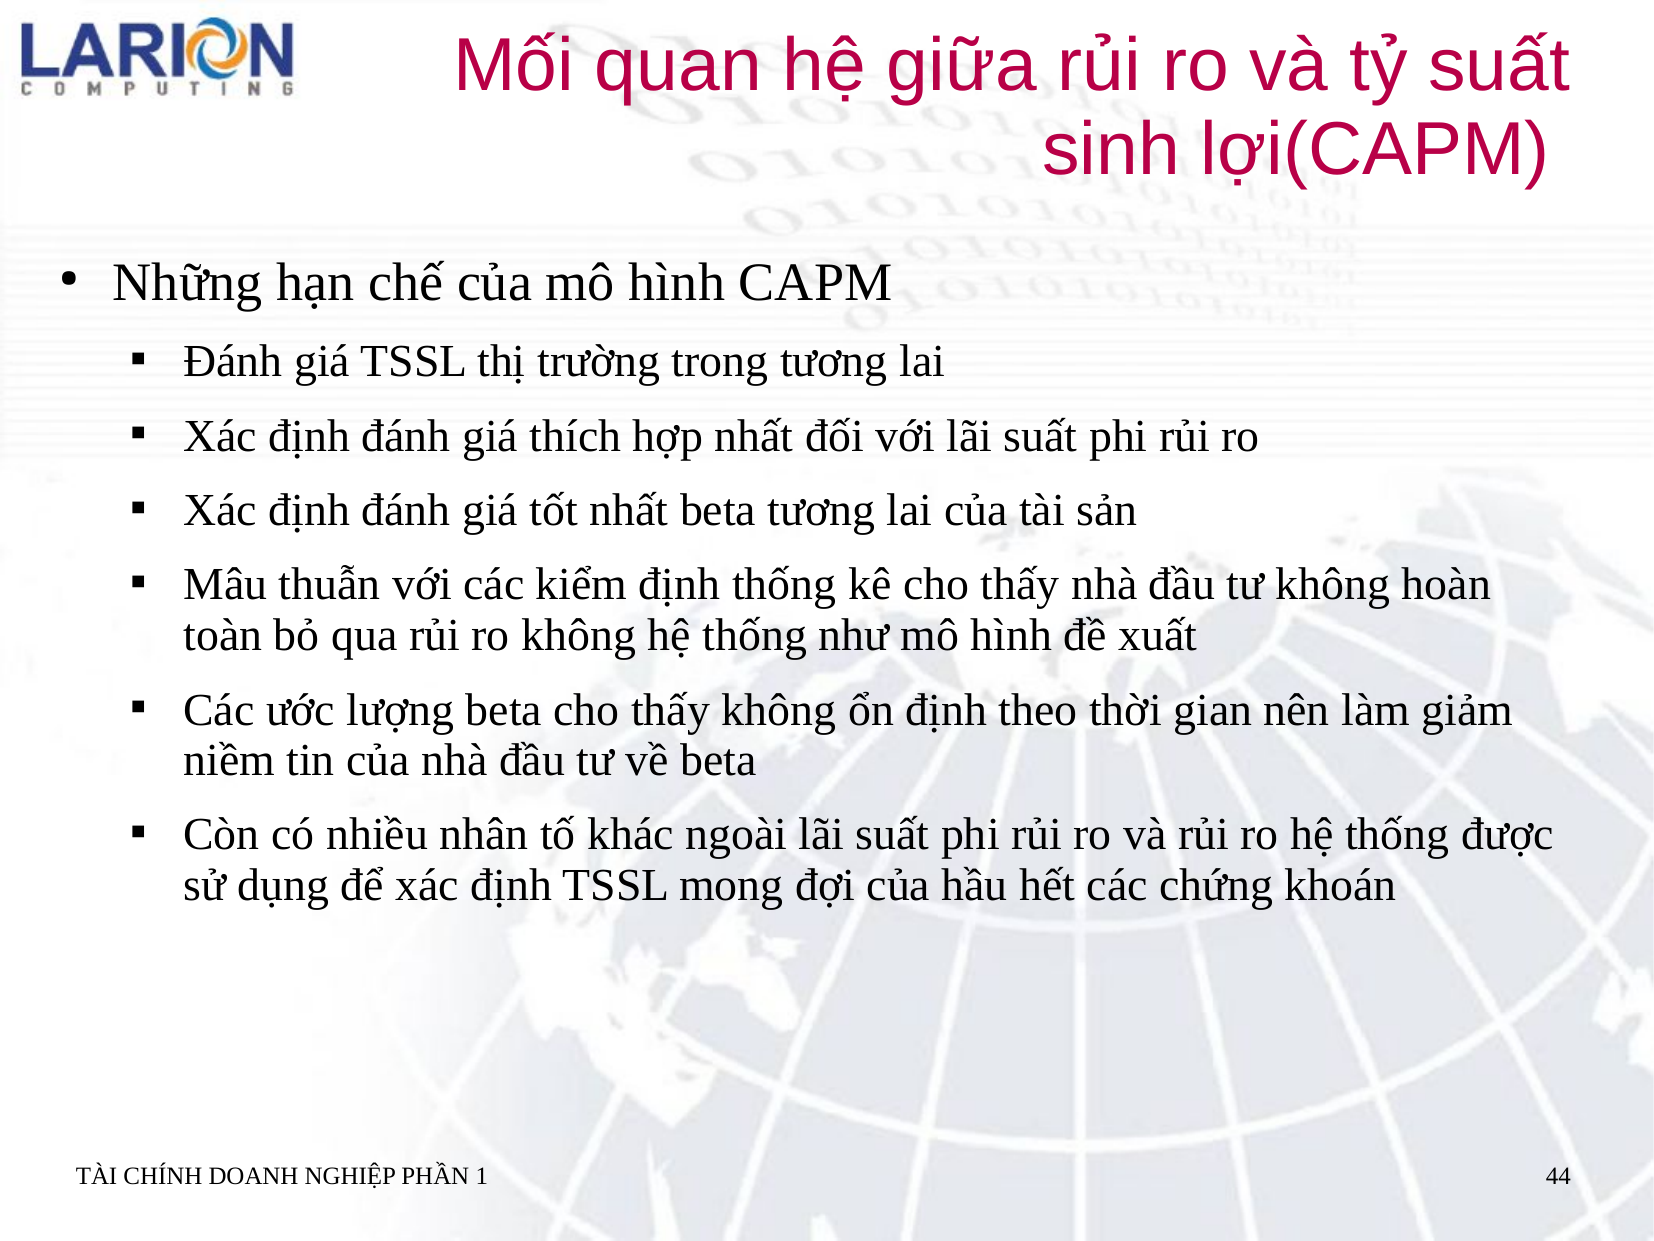

# Mối quan hệ giữa rủi ro và tỷ suất sinh lợi(CAPM)
Những hạn chế của mô hình CAPM
Đánh giá TSSL thị trường trong tương lai
Xác định đánh giá thích hợp nhất đối với lãi suất phi rủi ro
Xác định đánh giá tốt nhất beta tương lai của tài sản
Mâu thuẫn với các kiểm định thống kê cho thấy nhà đầu tư không hoàn toàn bỏ qua rủi ro không hệ thống như mô hình đề xuất
Các ước lượng beta cho thấy không ổn định theo thời gian nên làm giảm niềm tin của nhà đầu tư về beta
Còn có nhiều nhân tố khác ngoài lãi suất phi rủi ro và rủi ro hệ thống được sử dụng để xác định TSSL mong đợi của hầu hết các chứng khoán
TÀI CHÍNH DOANH NGHIỆP PHẦN 1
44